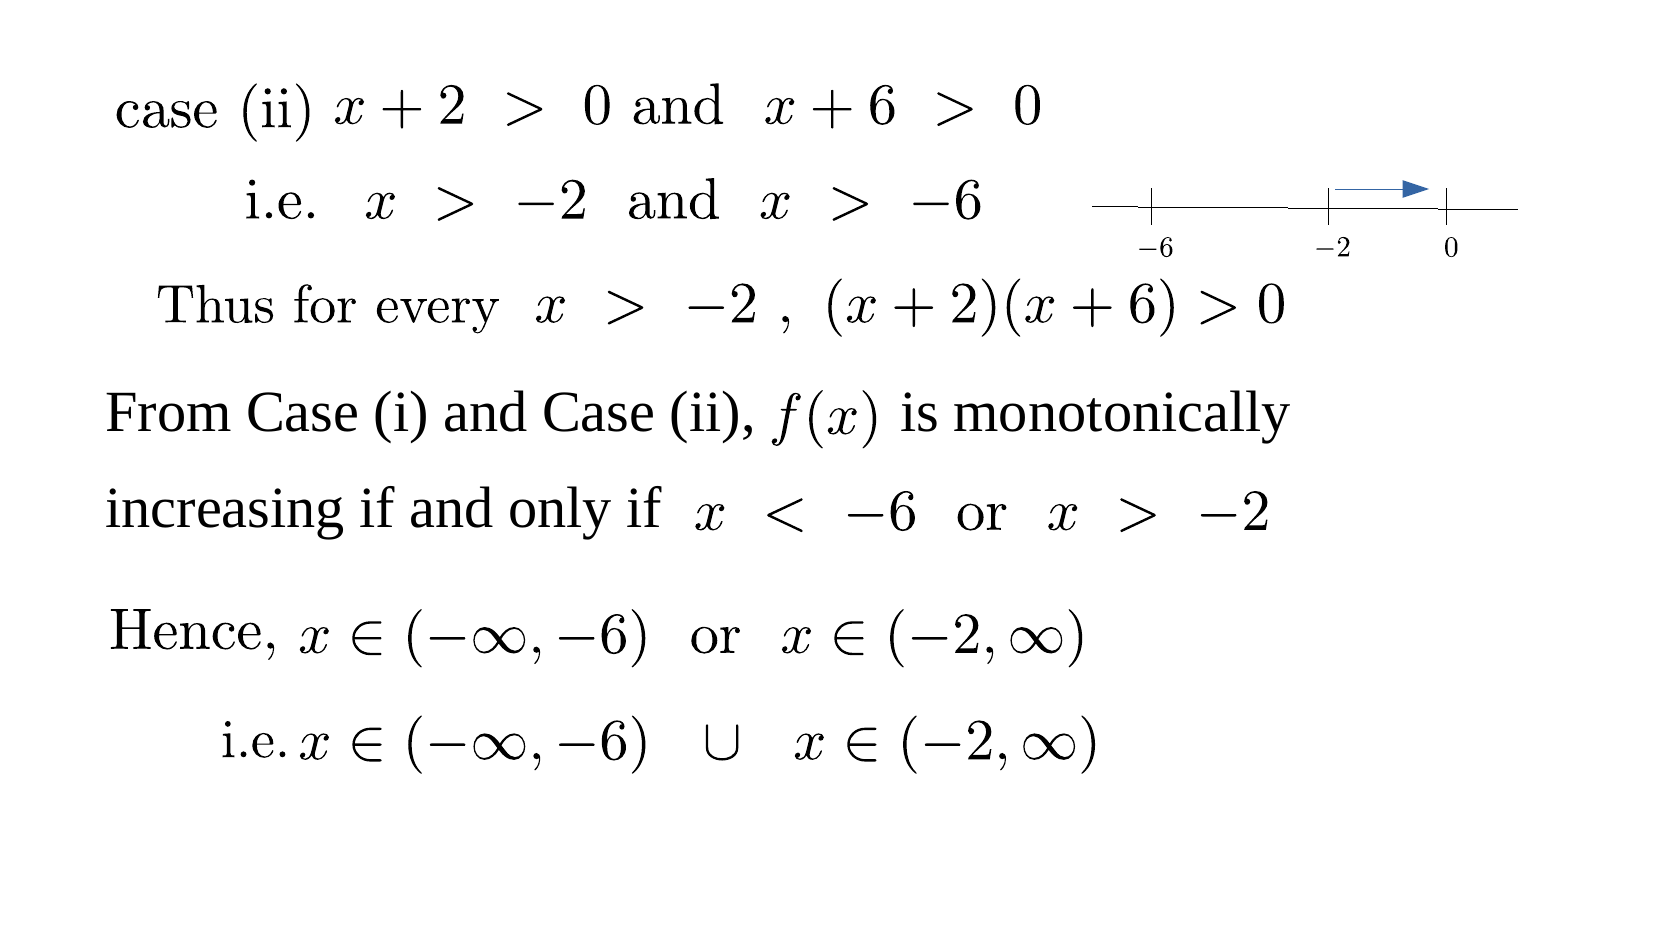

# From Case (i) and Case (ii), is monotonically increasing if and only if